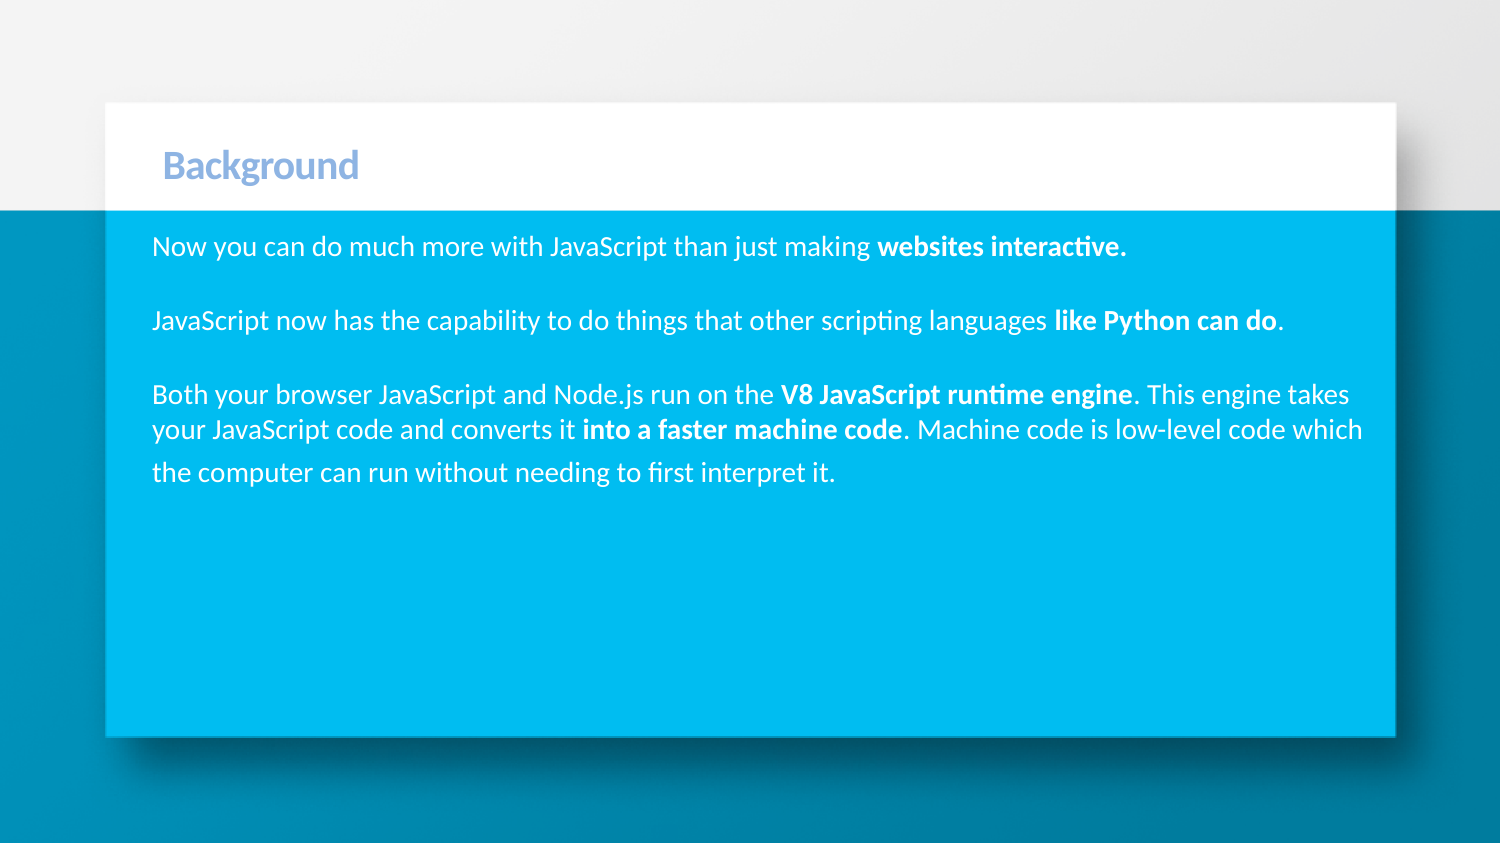

# Background
Now you can do much more with JavaScript than just making websites interactive.
JavaScript now has the capability to do things that other scripting languages like Python can do.
Both your browser JavaScript and Node.js run on the V8 JavaScript runtime engine. This engine takes your JavaScript code and converts it into a faster machine code. Machine code is low-level code which the computer can run without needing to first interpret it.
Naveed Rana
3